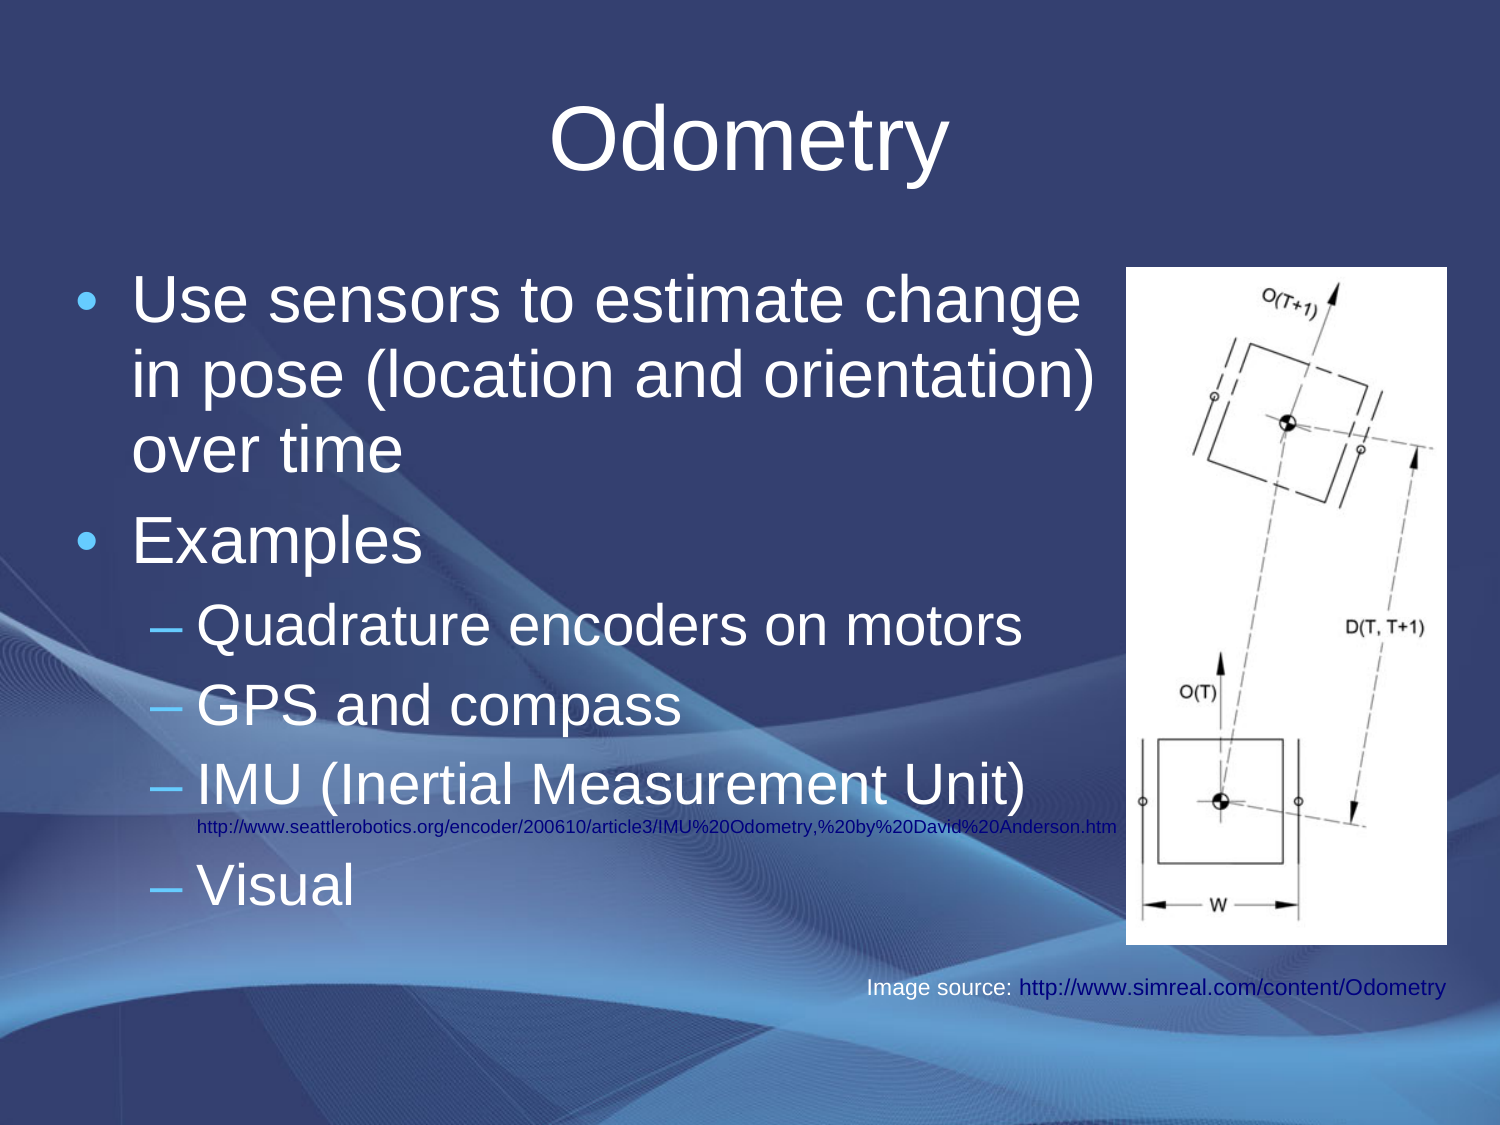

# Odometry
Use sensors to estimate change in pose (location and orientation) over time
Examples
Quadrature encoders on motors
GPS and compass
IMU (Inertial Measurement Unit)
http://www.seattlerobotics.org/encoder/200610/article3/IMU%20Odometry,%20by%20David%20Anderson.htm
Visual
Image source: http://www.simreal.com/content/Odometry